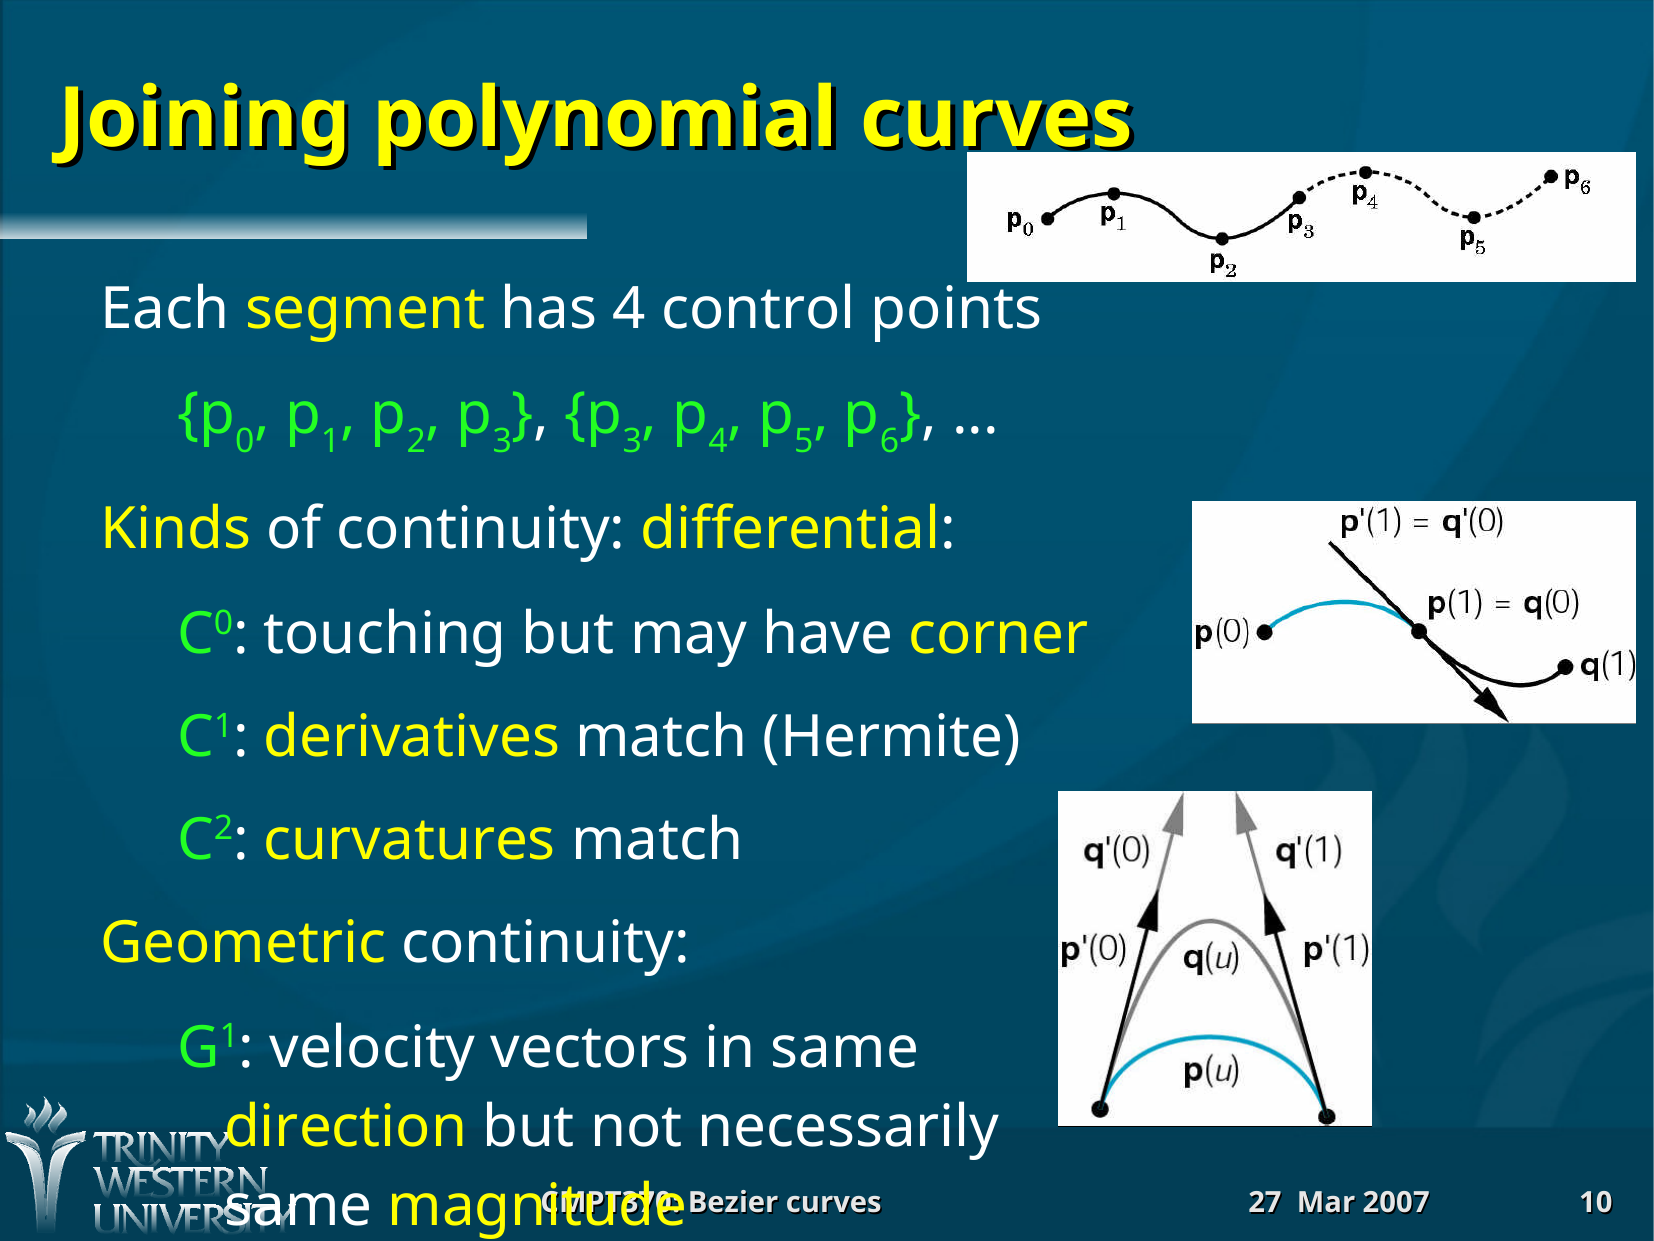

Joining polynomial curves
# Each segment has 4 control points
{p0, p1, p2, p3}, {p3, p4, p5, p6}, ...
Kinds of continuity: differential:
C0: touching but may have corner
C1: derivatives match (Hermite)
C2: curvatures match
Geometric continuity:
G1: velocity vectors in same
direction but not necessarily
same magnitude
CMPT370: Bezier curves
27 Mar 2007
10